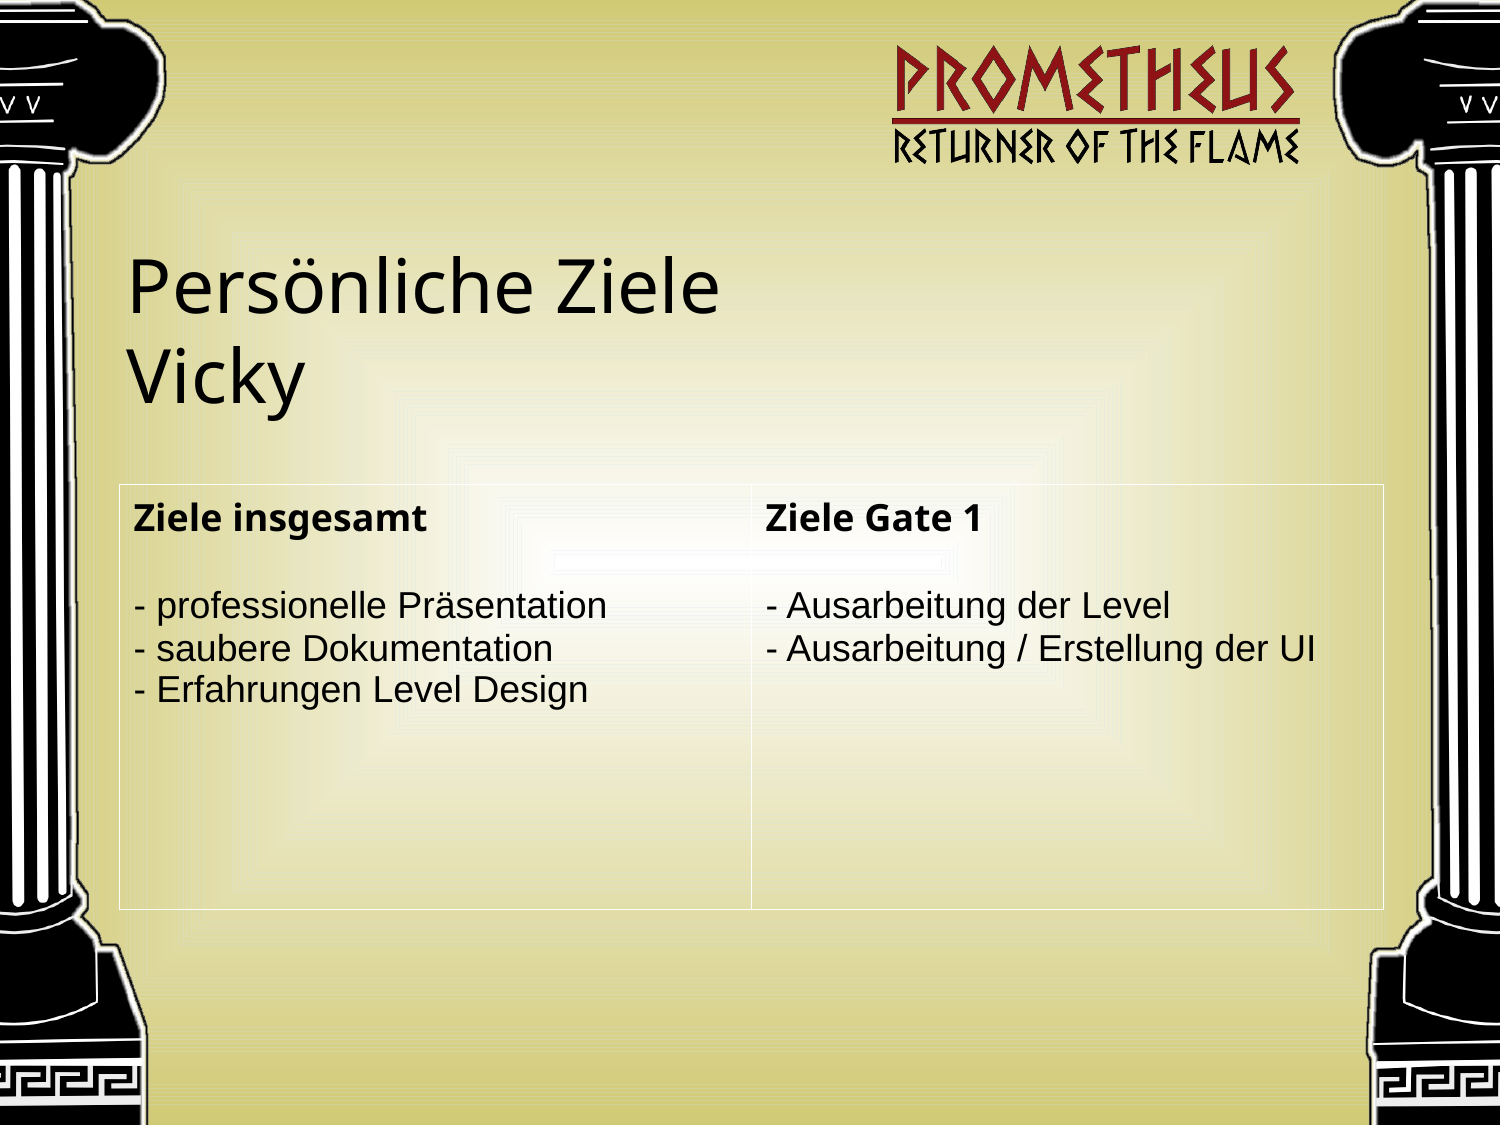

Persönliche Ziele
Vicky
#
| Ziele insgesamt - professionelle Präsentation - saubere Dokumentation - Erfahrungen Level Design | Ziele Gate 1 - Ausarbeitung der Level - Ausarbeitung / Erstellung der UI |
| --- | --- |